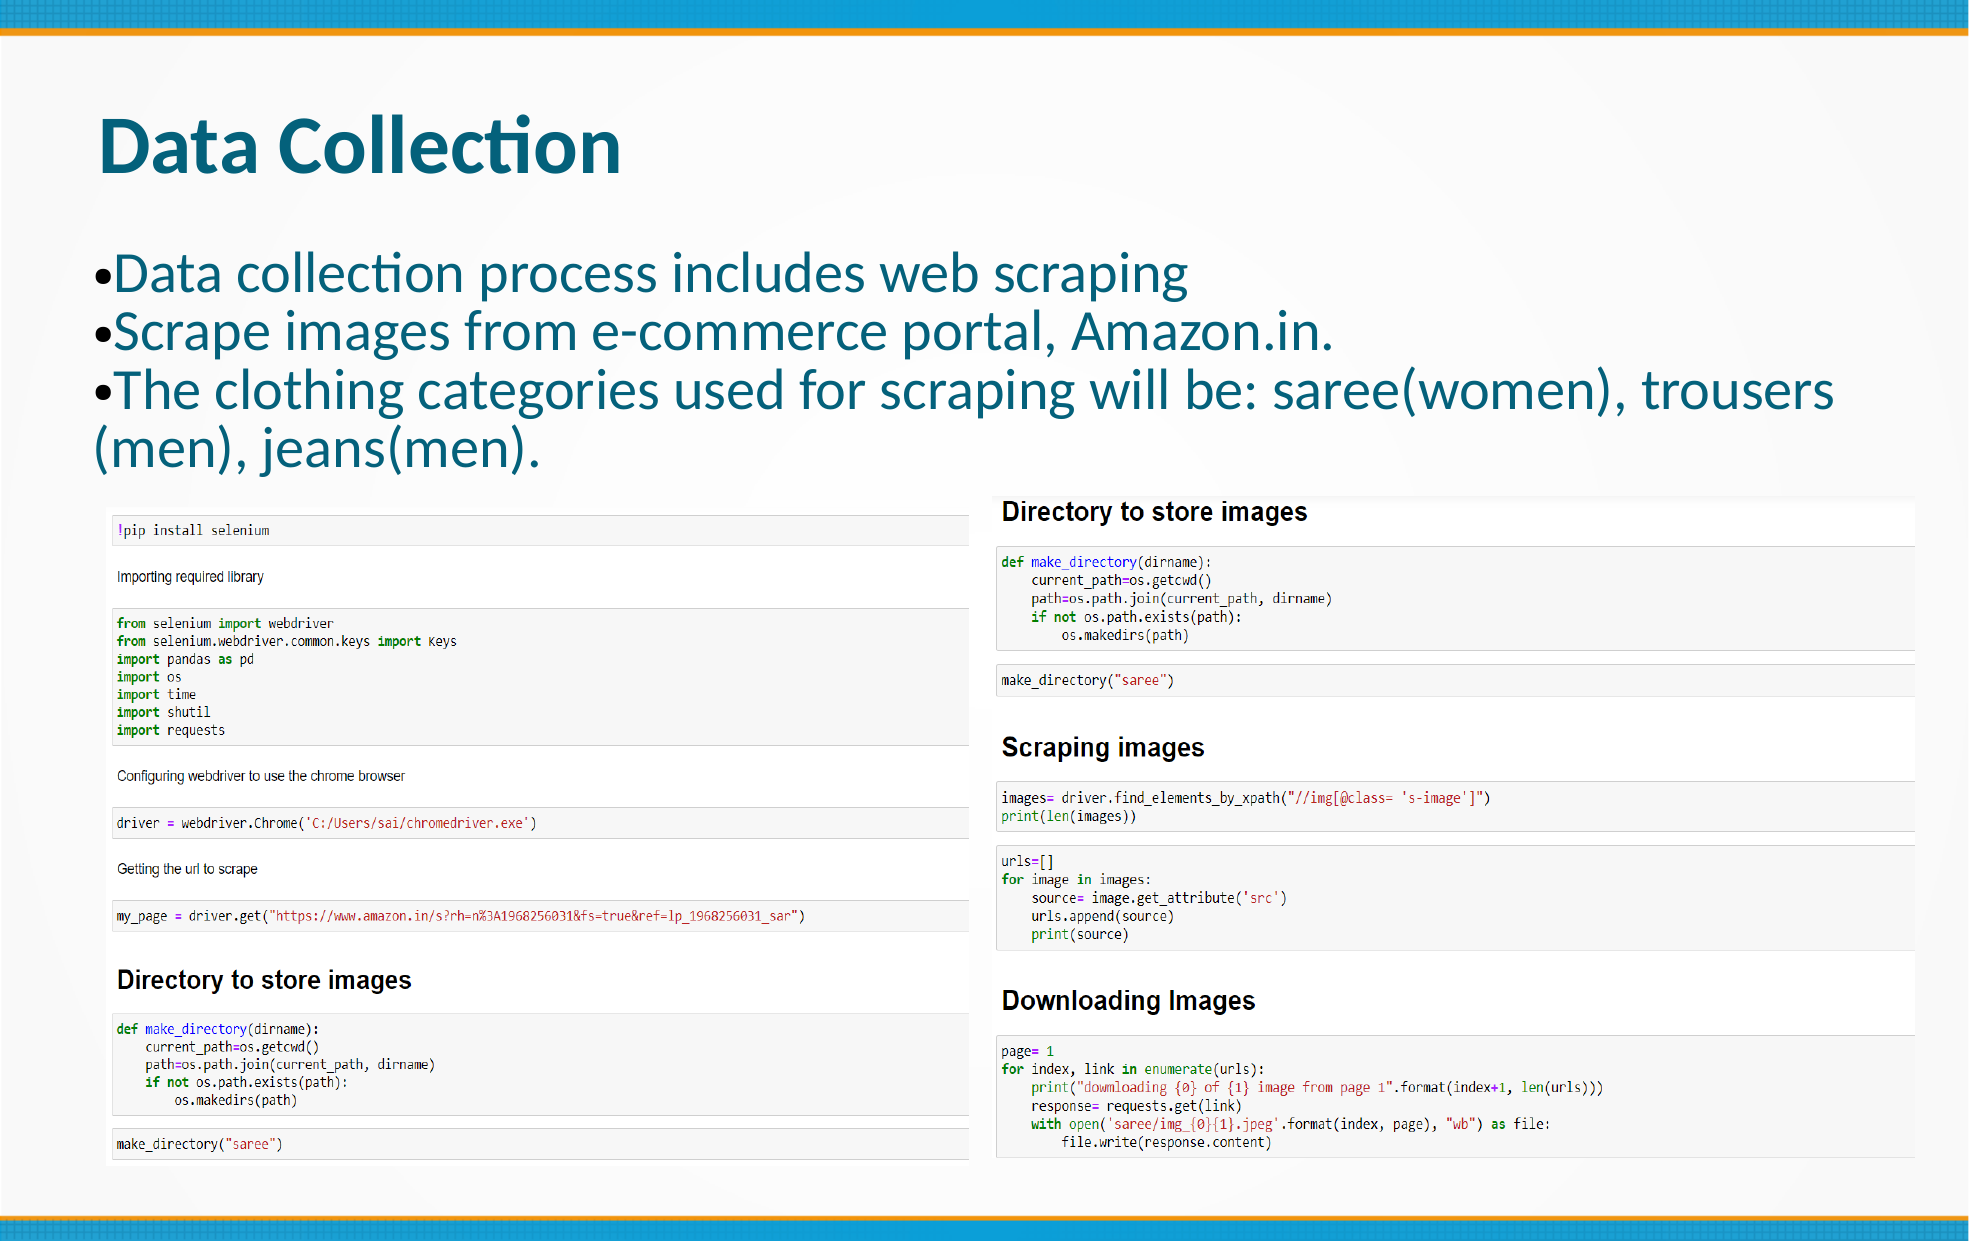

# Data Collection
Data collection process includes web scraping
Scrape images from e-commerce portal, Amazon.in.
The clothing categories used for scraping will be: saree(women), trousers (men), jeans(men).